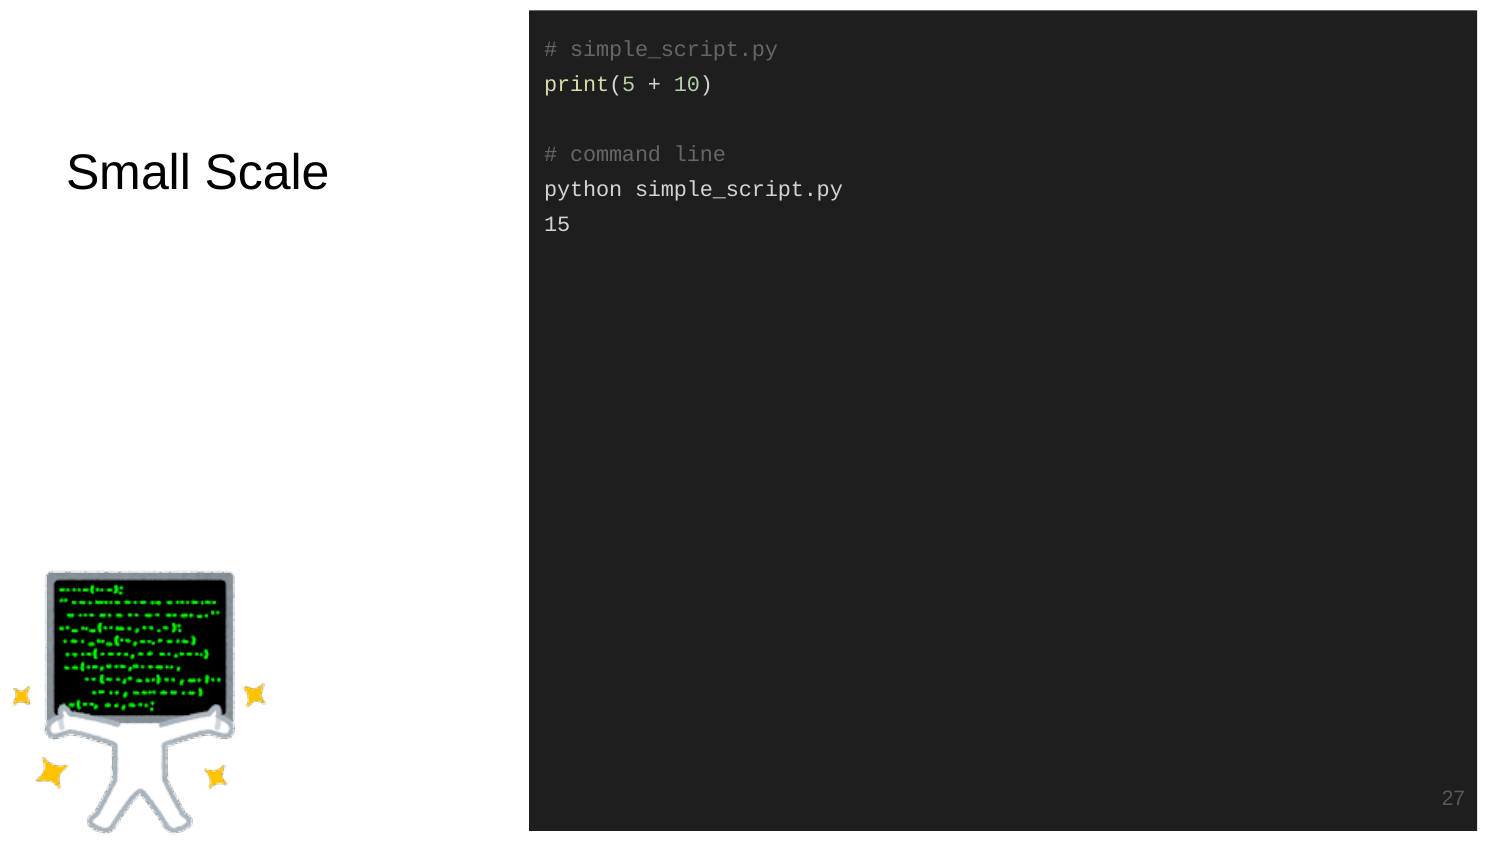

# simple_script.py
print(5 + 10)
# command line
python simple_script.py
15
# Small Scale